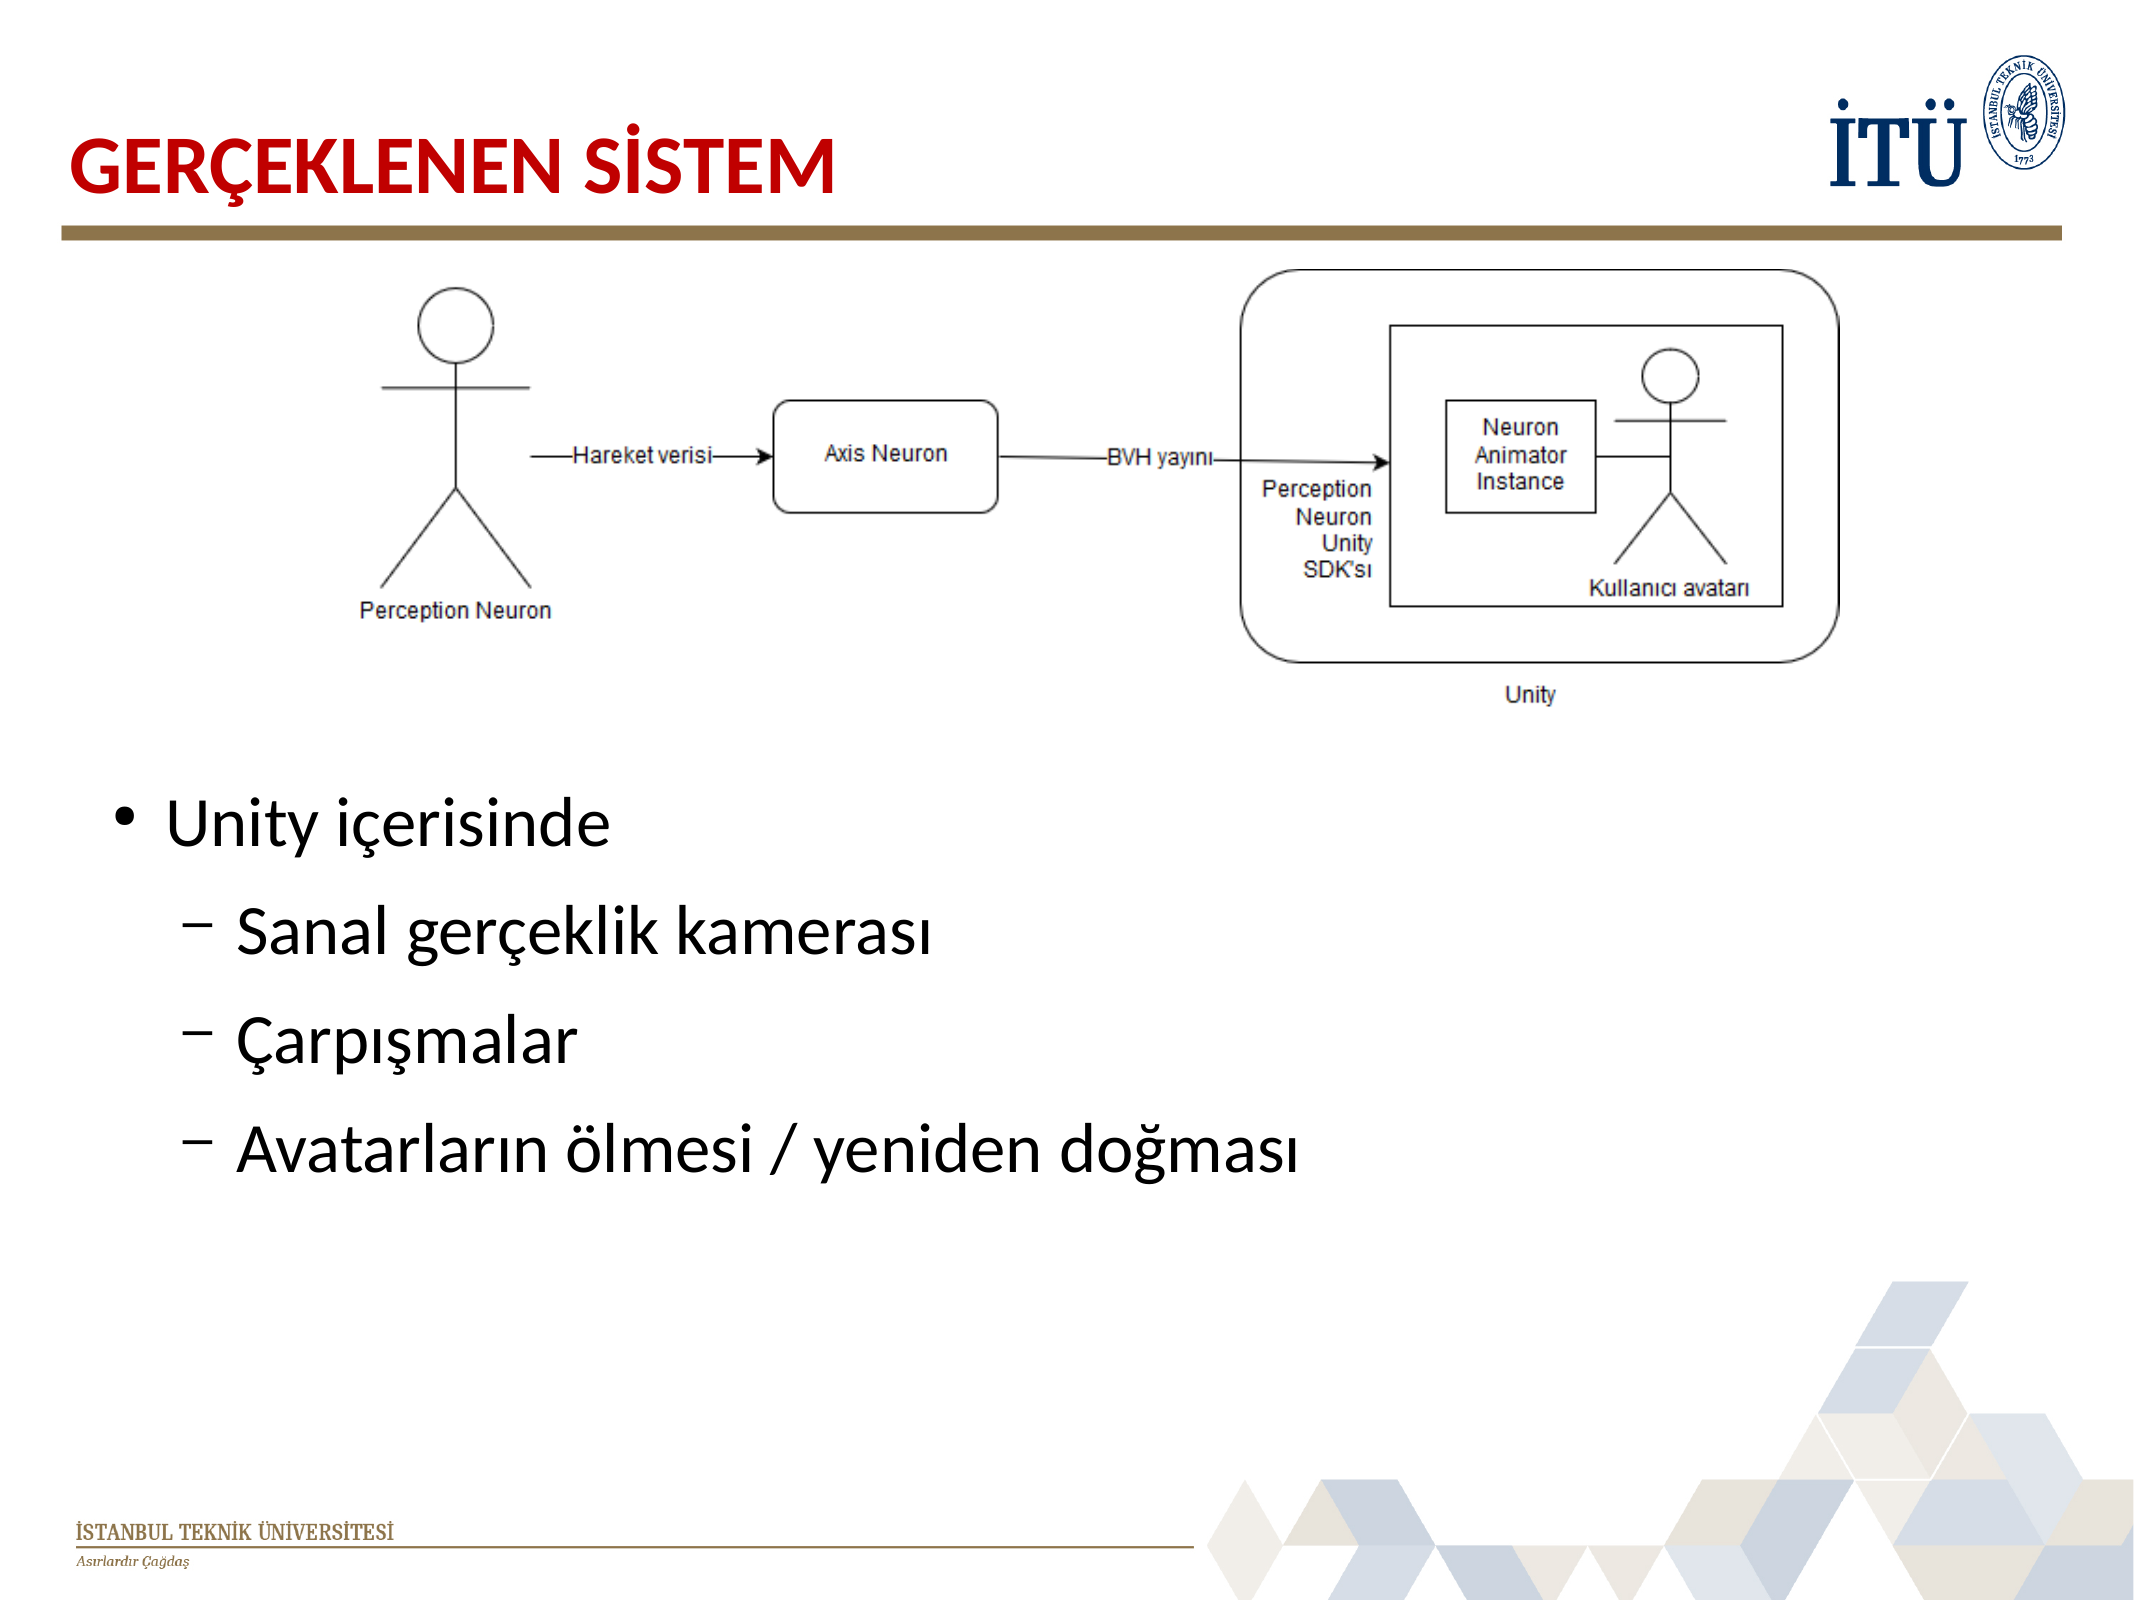

GERÇEKLENEN SİSTEM
# Unity içerisinde
Sanal gerçeklik kamerası
Çarpışmalar
Avatarların ölmesi / yeniden doğması